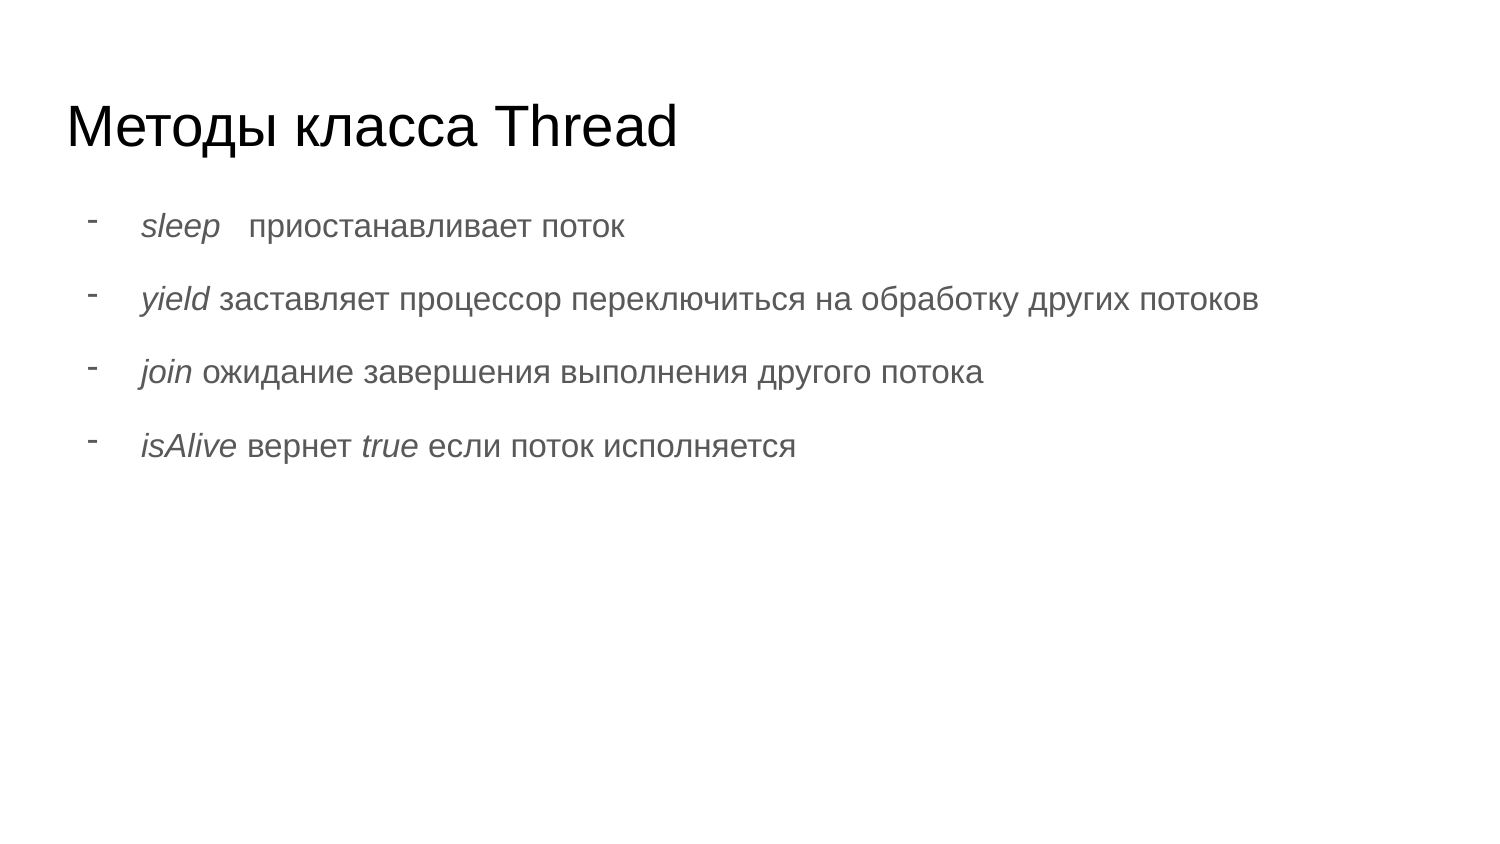

# Методы класса Thread
sleep приостанавливает поток
yield заставляет процессор переключиться на обработку других потоков
join ожидание завершения выполнения другого потока
isAlive вернет true если поток исполняется